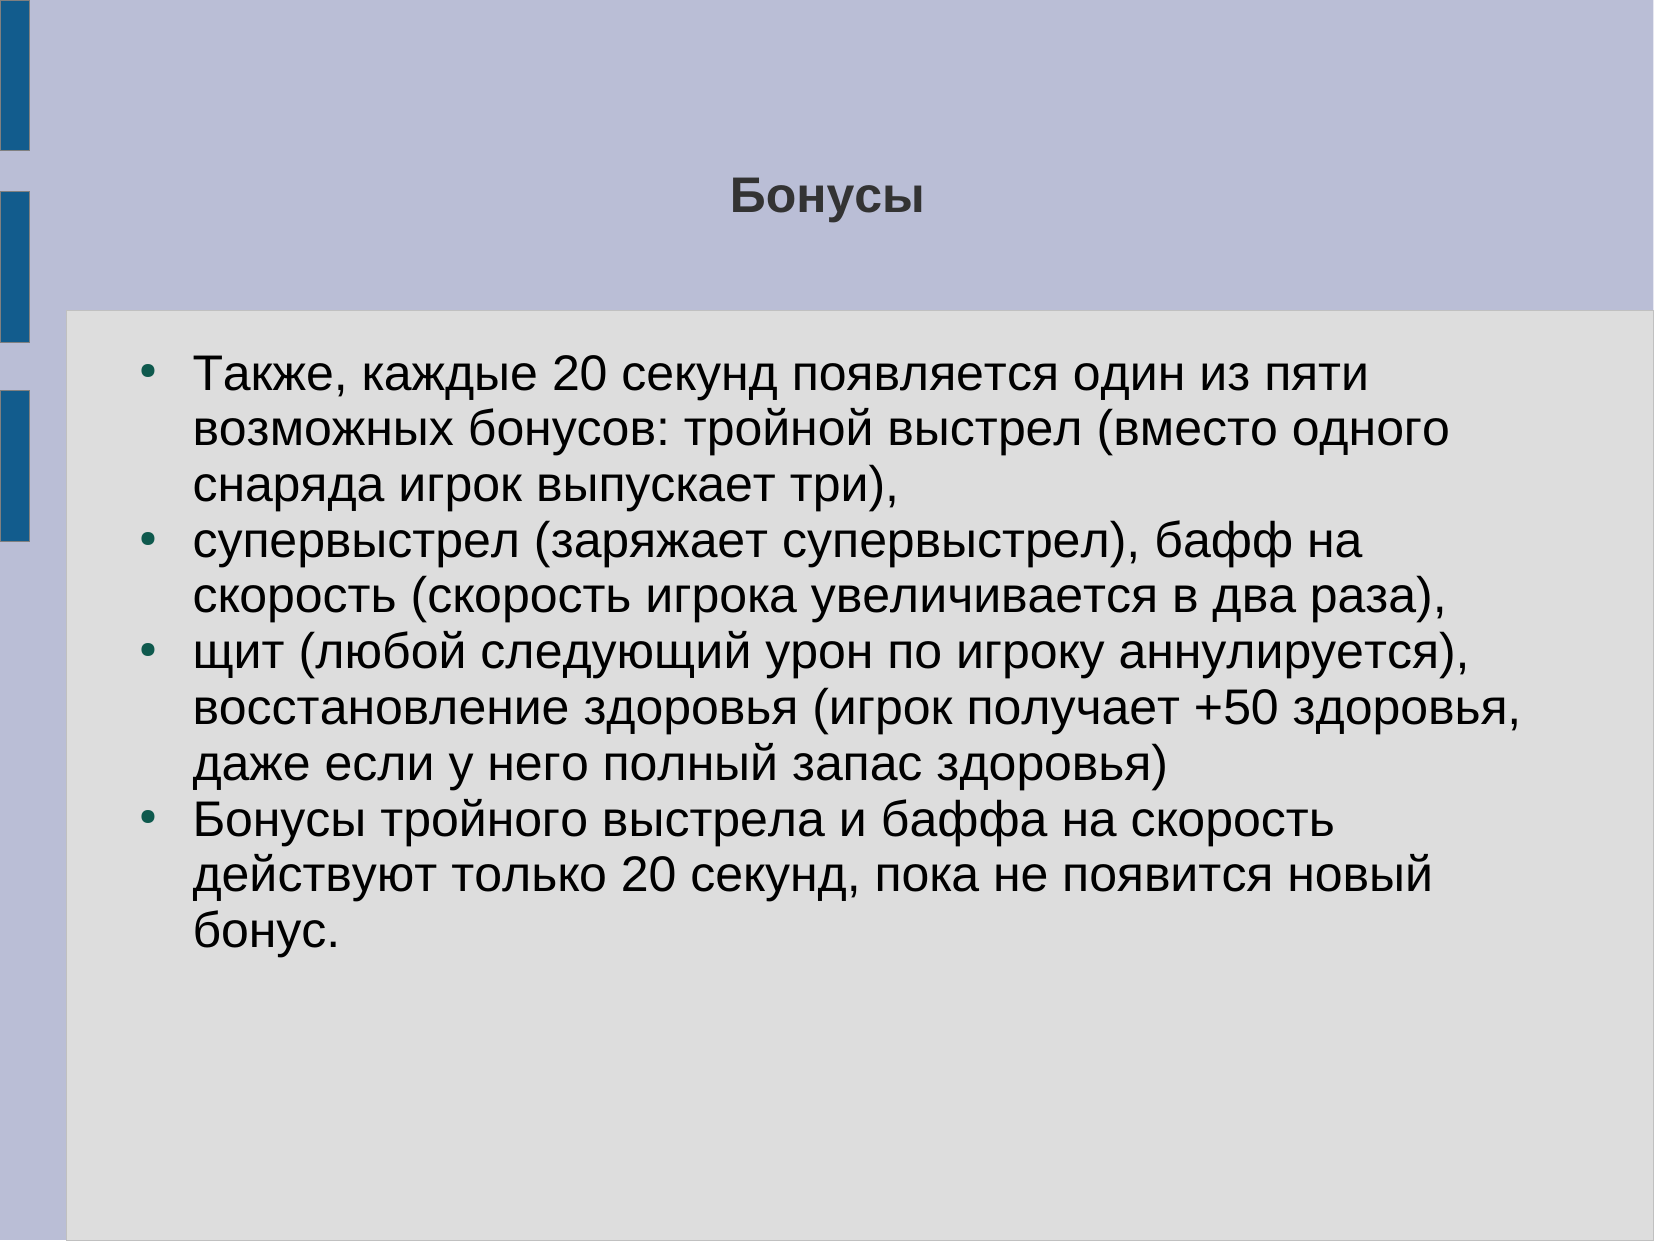

# Бонусы
Также, каждые 20 секунд появляется один из пяти возможных бонусов: тройной выстрел (вместо одного снаряда игрок выпускает три),
супервыстрел (заряжает супервыстрел), бафф на скорость (скорость игрока увеличивается в два раза),
щит (любой следующий урон по игроку аннулируется), восстановление здоровья (игрок получает +50 здоровья, даже если у него полный запас здоровья)
Бонусы тройного выстрела и баффа на скорость действуют только 20 секунд, пока не появится новый бонус.